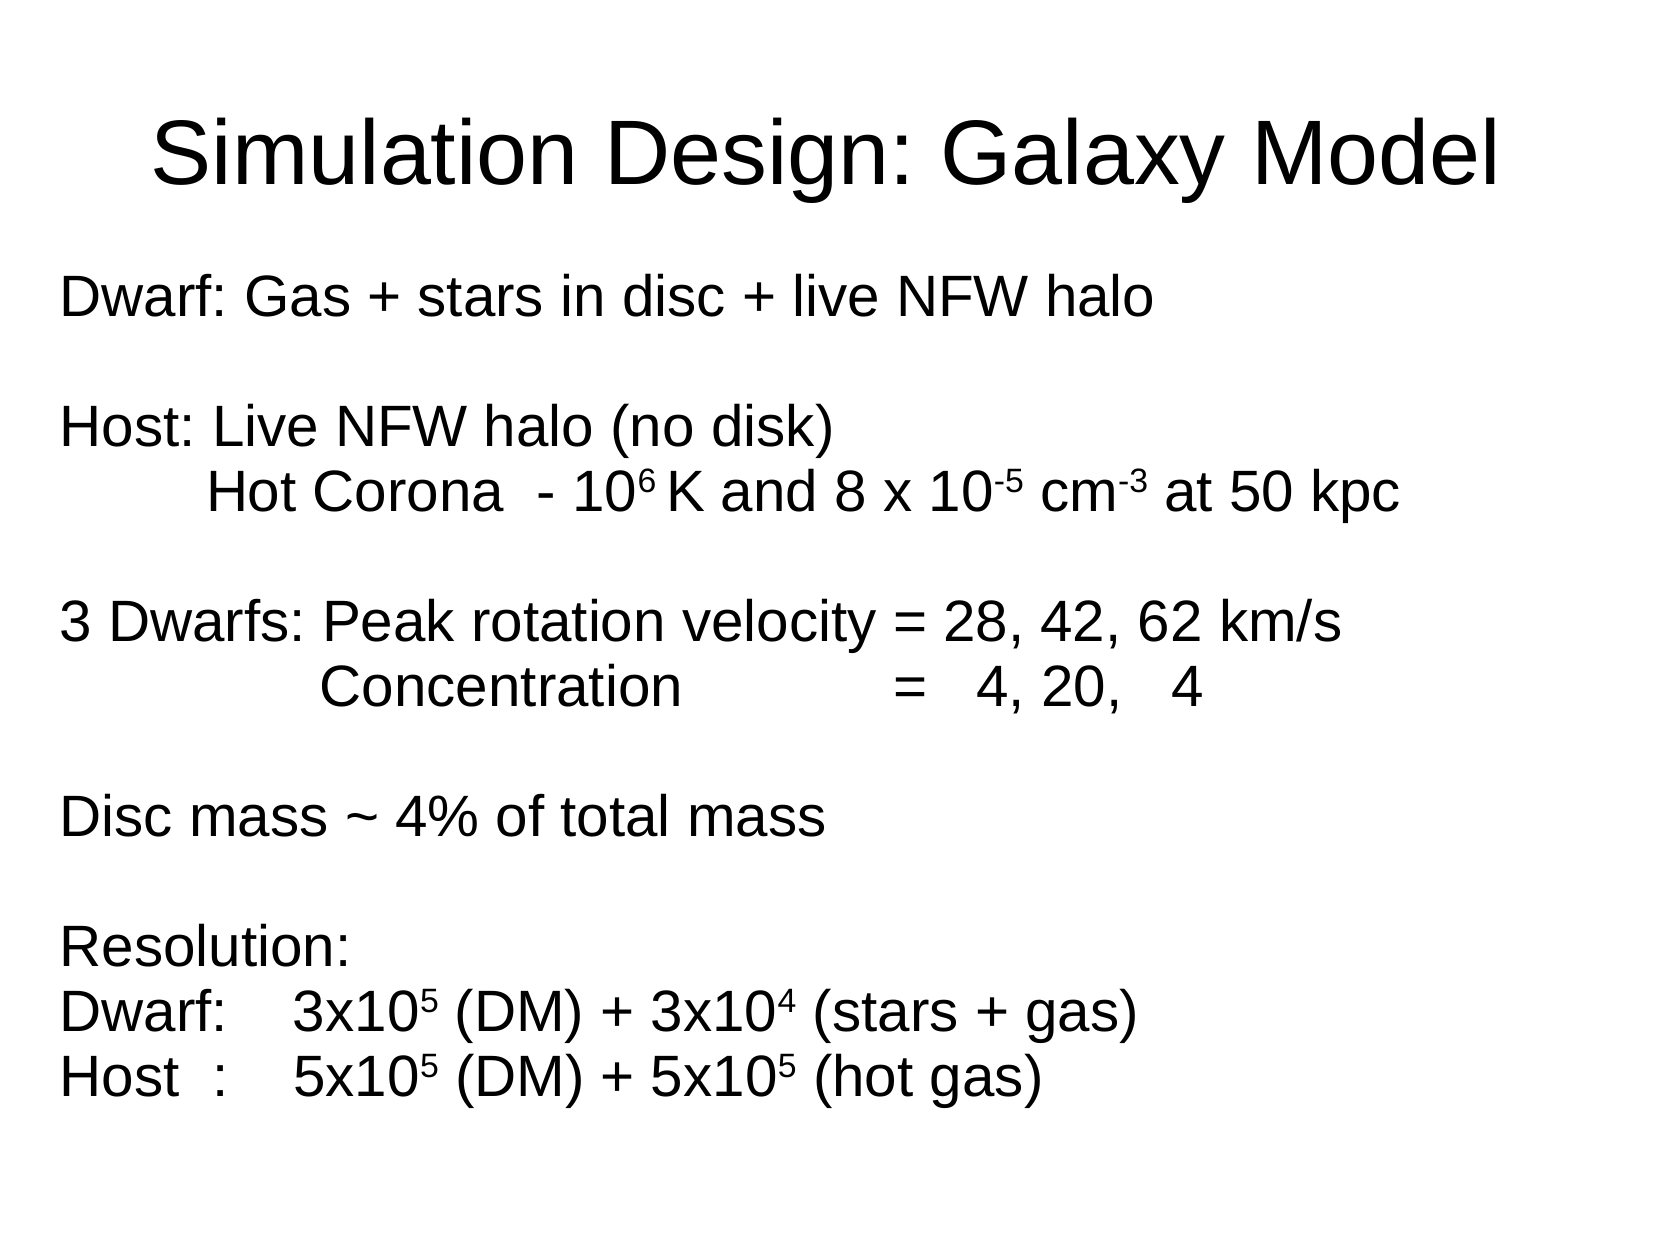

# Simulation Design: Galaxy Model
Dwarf: Gas + stars in disc + live NFW halo
Host: Live NFW halo (no disk)
 Hot Corona - 106 K and 8 x 10-5 cm-3 at 50 kpc
3 Dwarfs: Peak rotation velocity = 28, 42, 62 km/s
 Concentration = 4, 20, 4
Disc mass ~ 4% of total mass
Resolution:
Dwarf: 3x105 (DM) + 3x104 (stars + gas)
Host : 5x105 (DM) + 5x105 (hot gas)